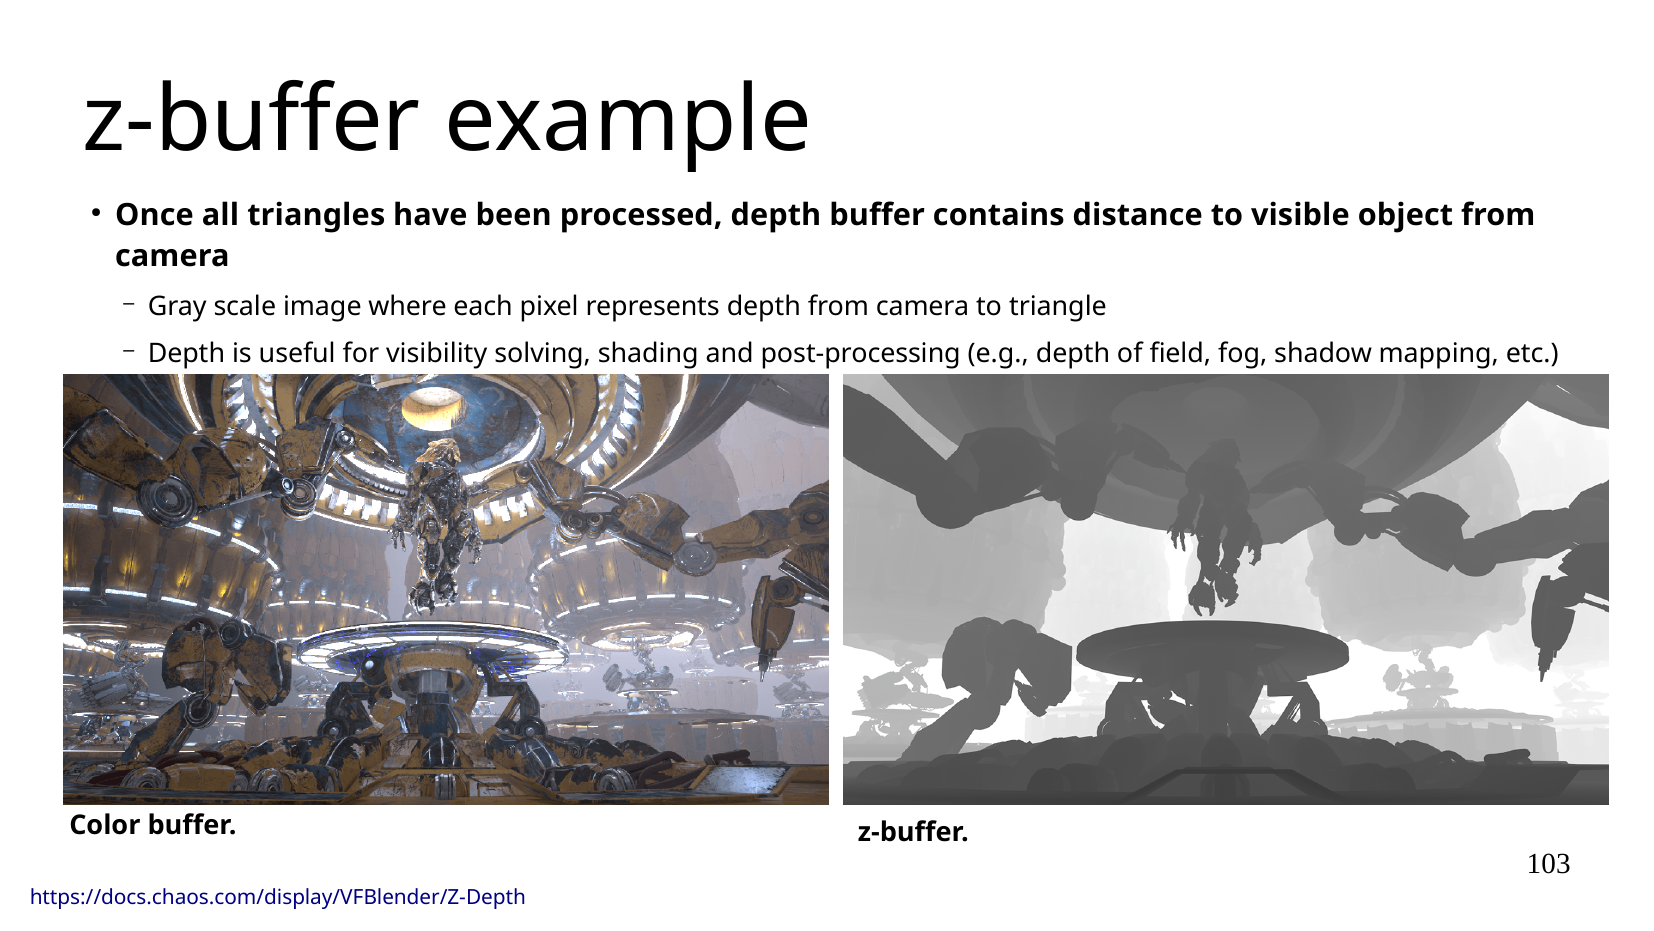

# z-buffer example
Once all triangles have been processed, depth buffer contains distance to visible object from camera
Gray scale image where each pixel represents depth from camera to triangle
Depth is useful for visibility solving, shading and post-processing (e.g., depth of field, fog, shadow mapping, etc.)
Color buffer.
z-buffer.
103
https://docs.chaos.com/display/VFBlender/Z-Depth